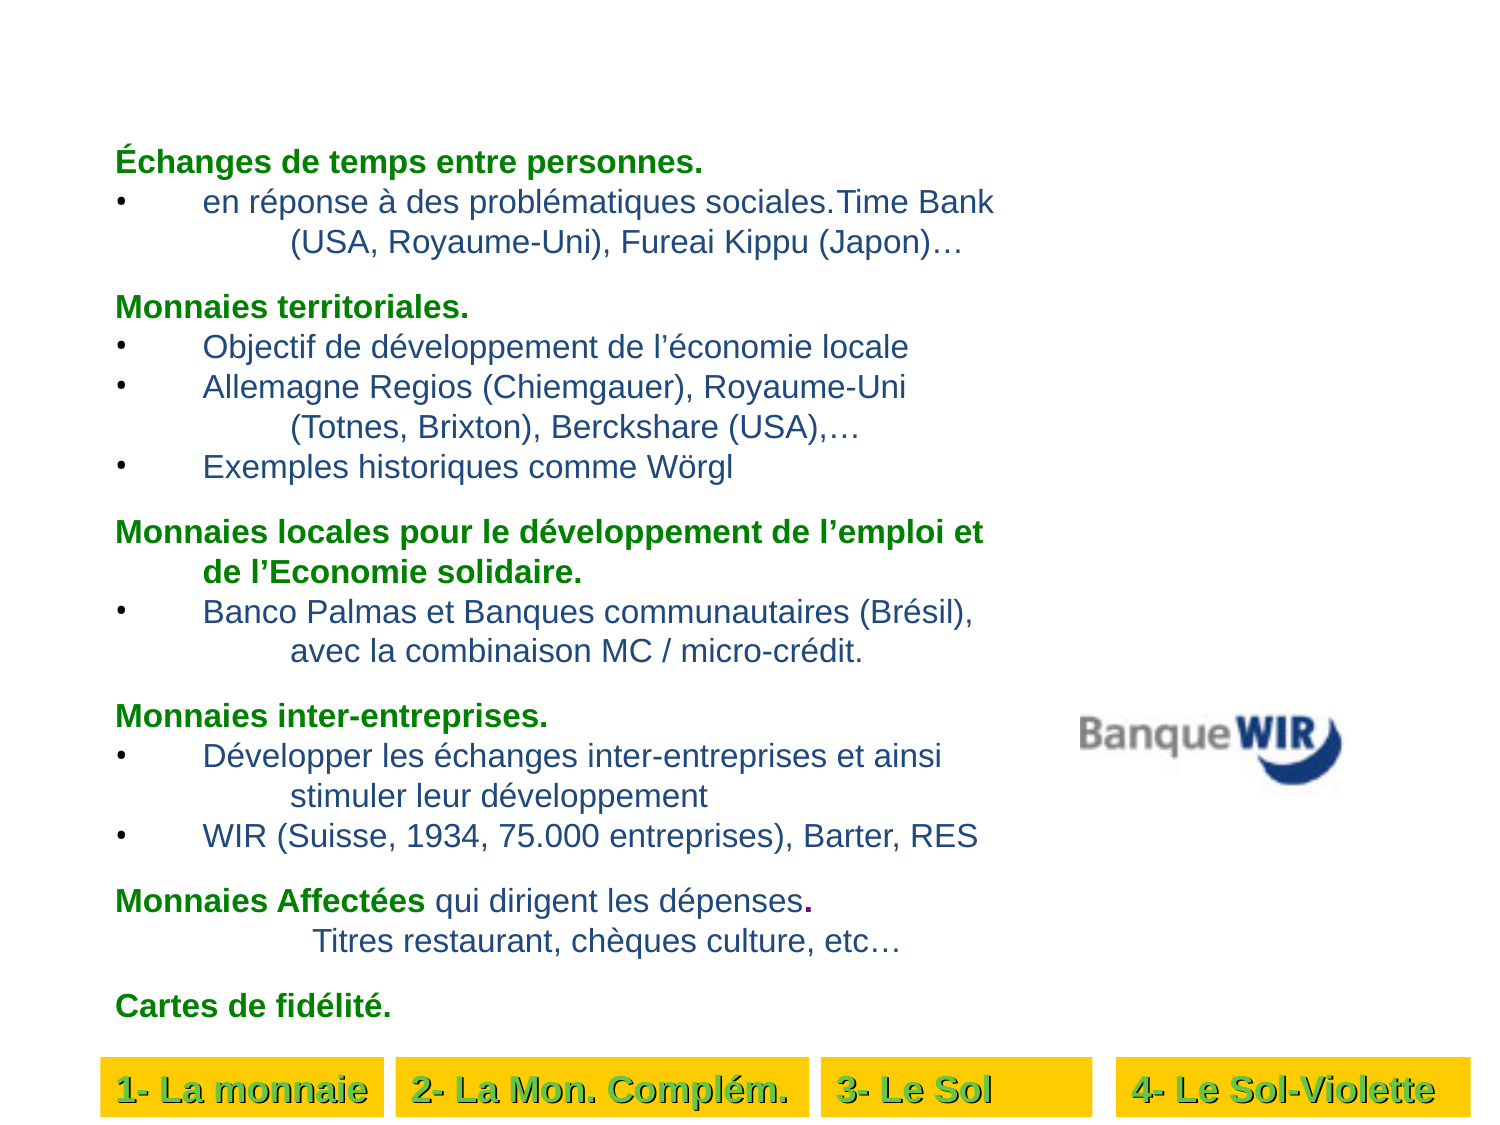

Échanges de temps entre personnes.
en réponse à des problématiques sociales.Time Bank (USA, Royaume-Uni), Fureai Kippu (Japon)…
Monnaies territoriales.
Objectif de développement de l’économie locale
Allemagne Regios (Chiemgauer), Royaume-Uni (Totnes, Brixton), Berckshare (USA),…
Exemples historiques comme Wörgl
Monnaies locales pour le développement de l’emploi et de l’Economie solidaire.
Banco Palmas et Banques communautaires (Brésil), avec la combinaison MC / micro-crédit.
Monnaies inter-entreprises.
Développer les échanges inter-entreprises et ainsi stimuler leur développement
WIR (Suisse, 1934, 75.000 entreprises), Barter, RES
Monnaies Affectées qui dirigent les dépenses.
Titres restaurant, chèques culture, etc…
Cartes de fidélité.